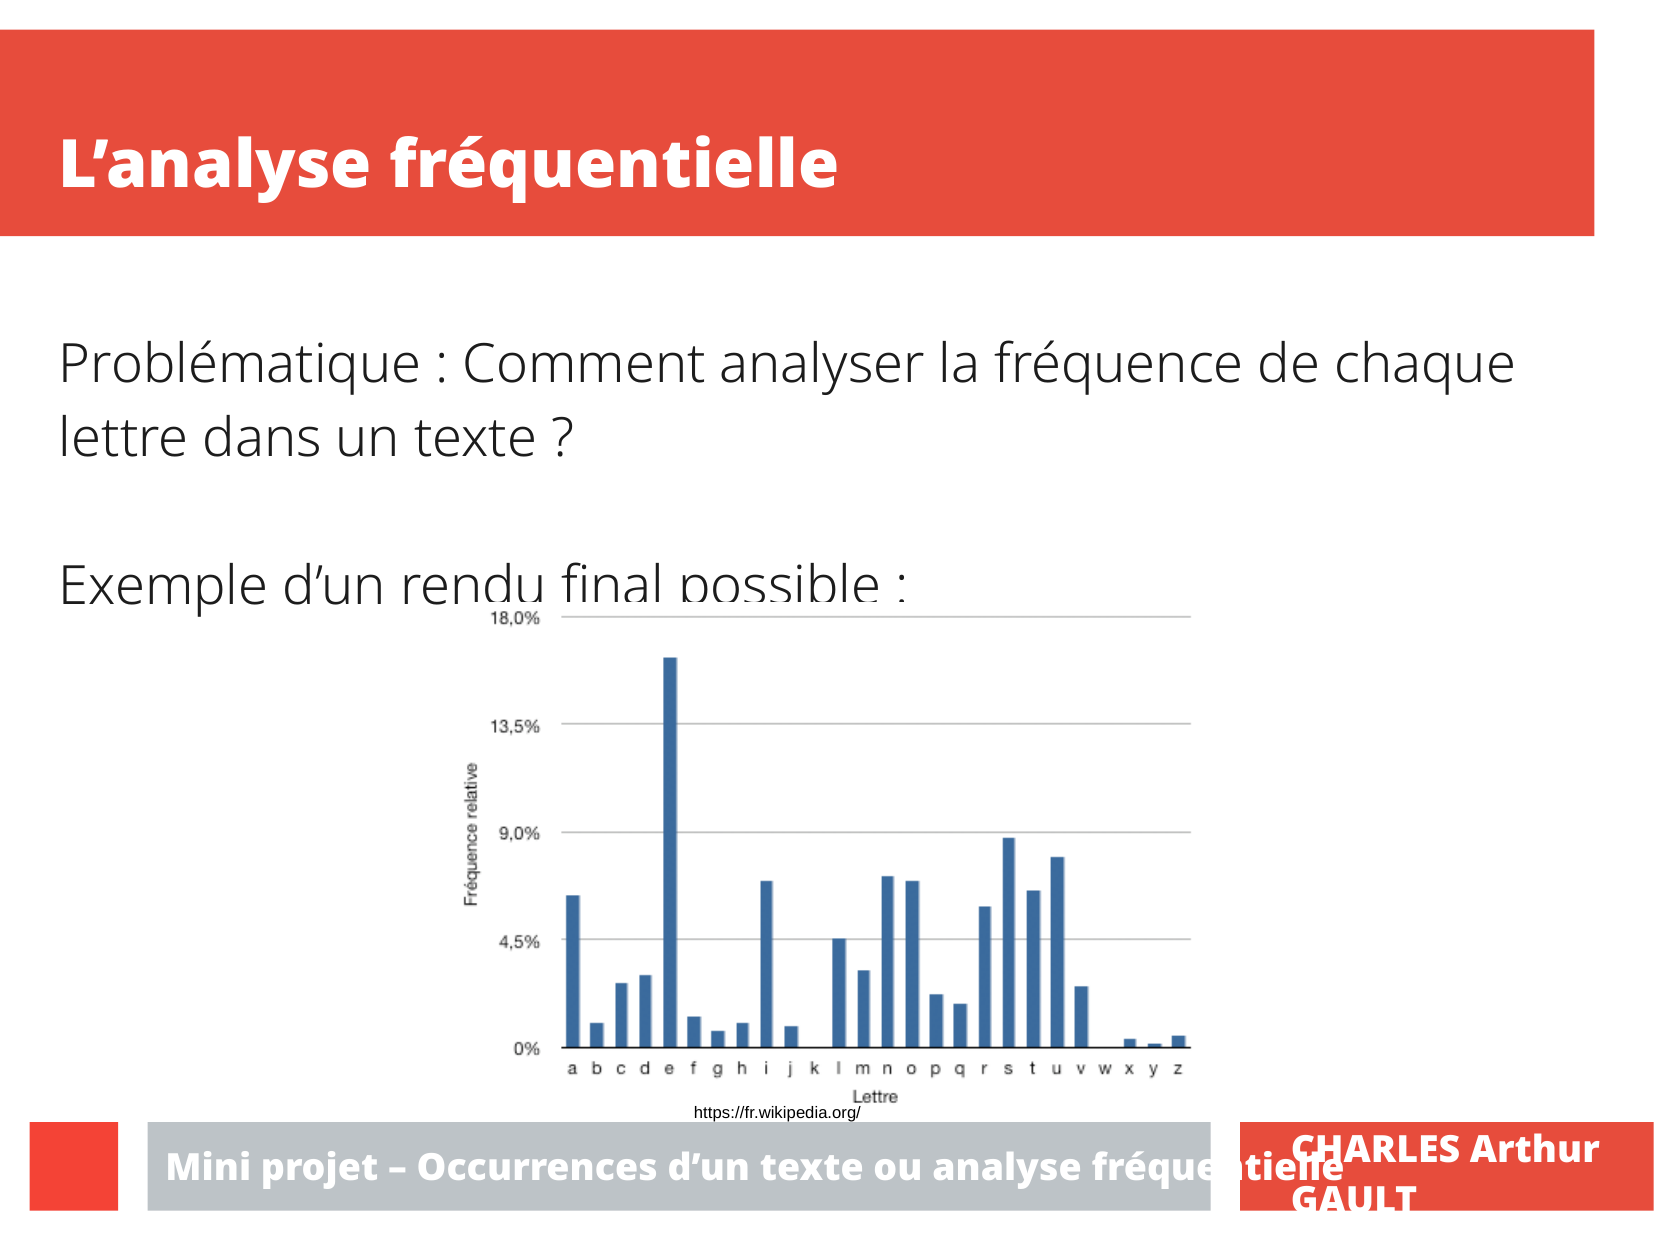

# L’analyse fréquentielle
Problématique : Comment analyser la fréquence de chaque lettre dans un texte ?
Exemple d’un rendu final possible :
https://fr.wikipedia.org/